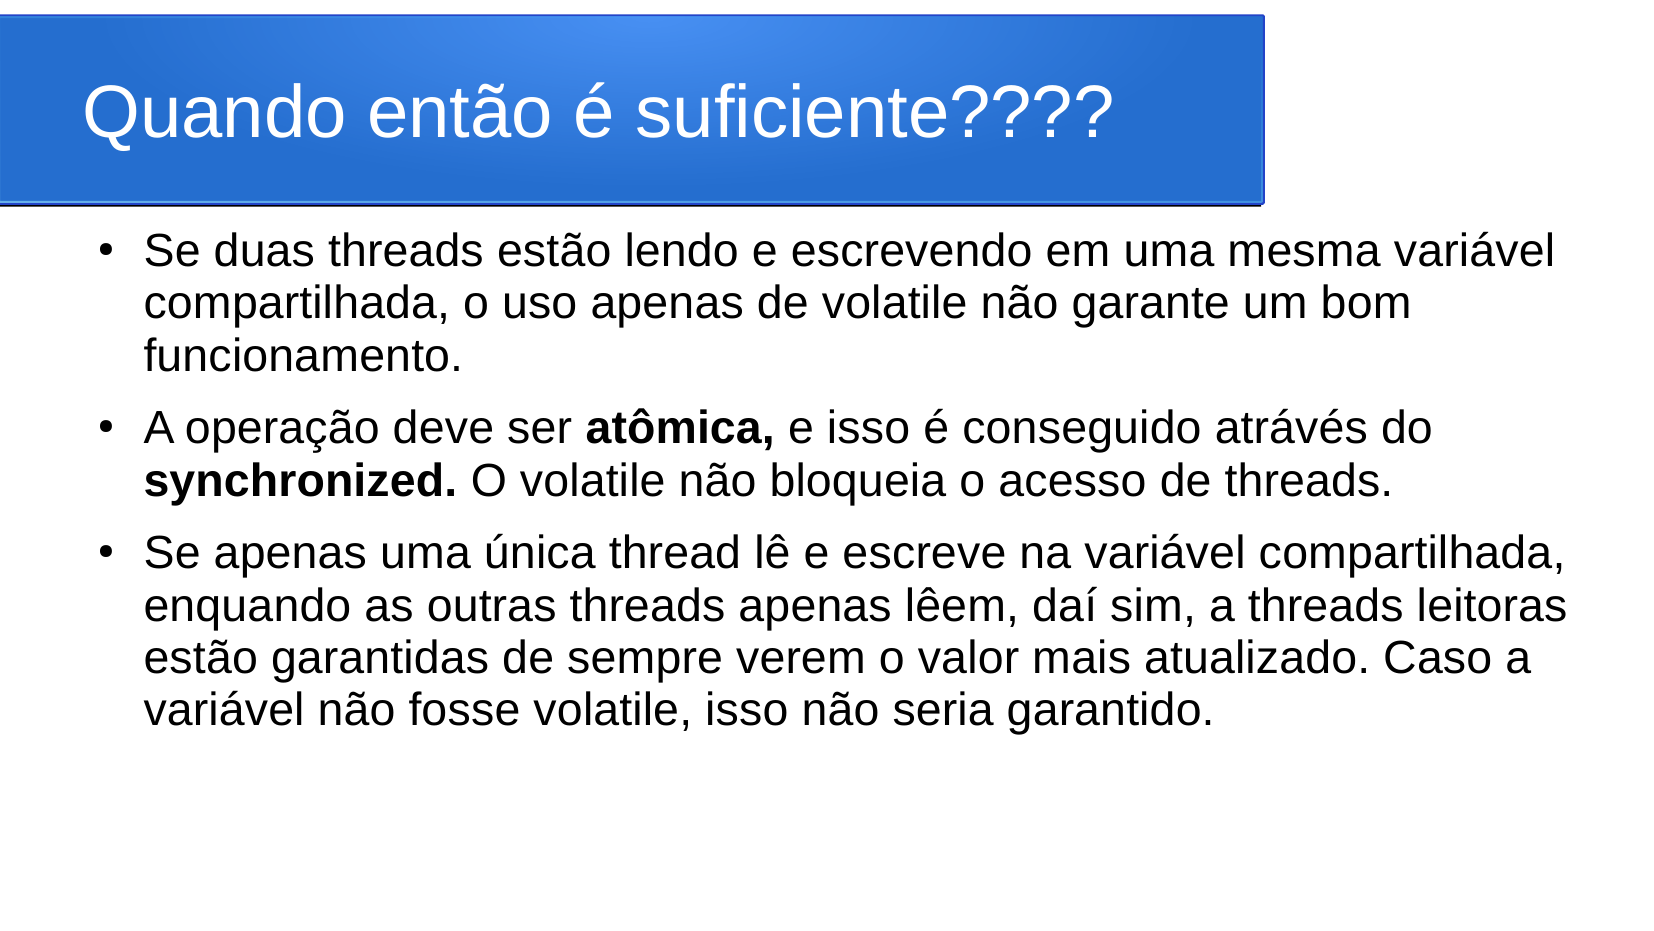

# Quando então é suficiente????
Se duas threads estão lendo e escrevendo em uma mesma variável compartilhada, o uso apenas de volatile não garante um bom funcionamento.
A operação deve ser atômica, e isso é conseguido atrávés do synchronized. O volatile não bloqueia o acesso de threads.
Se apenas uma única thread lê e escreve na variável compartilhada, enquando as outras threads apenas lêem, daí sim, a threads leitoras estão garantidas de sempre verem o valor mais atualizado. Caso a variável não fosse volatile, isso não seria garantido.